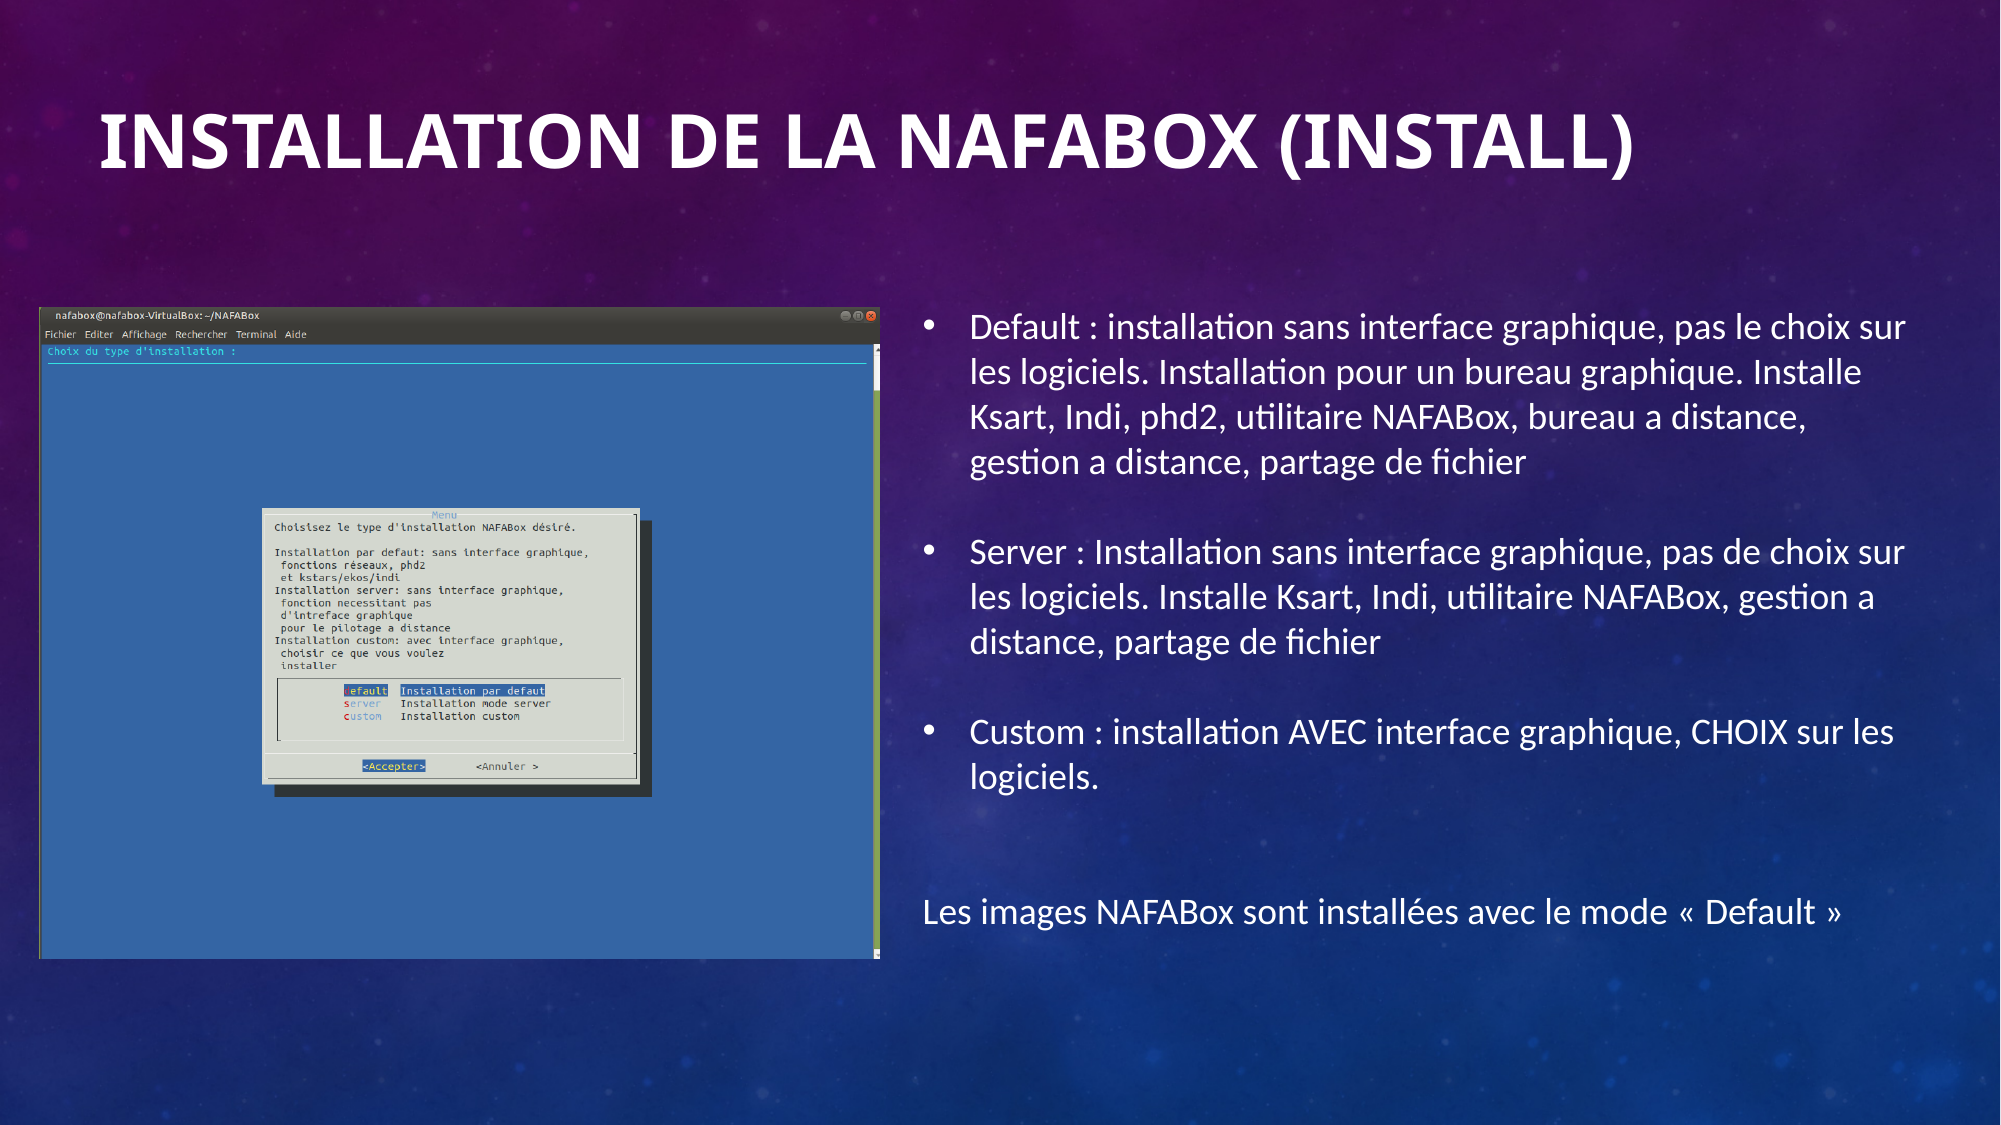

# Installation de la nafabox (install)
Default : installation sans interface graphique, pas le choix sur les logiciels. Installation pour un bureau graphique. Installe Ksart, Indi, phd2, utilitaire NAFABox, bureau a distance, gestion a distance, partage de fichier
Server : Installation sans interface graphique, pas de choix sur les logiciels. Installe Ksart, Indi, utilitaire NAFABox, gestion a distance, partage de fichier
Custom : installation AVEC interface graphique, CHOIX sur les logiciels.
Les images NAFABox sont installées avec le mode « Default »